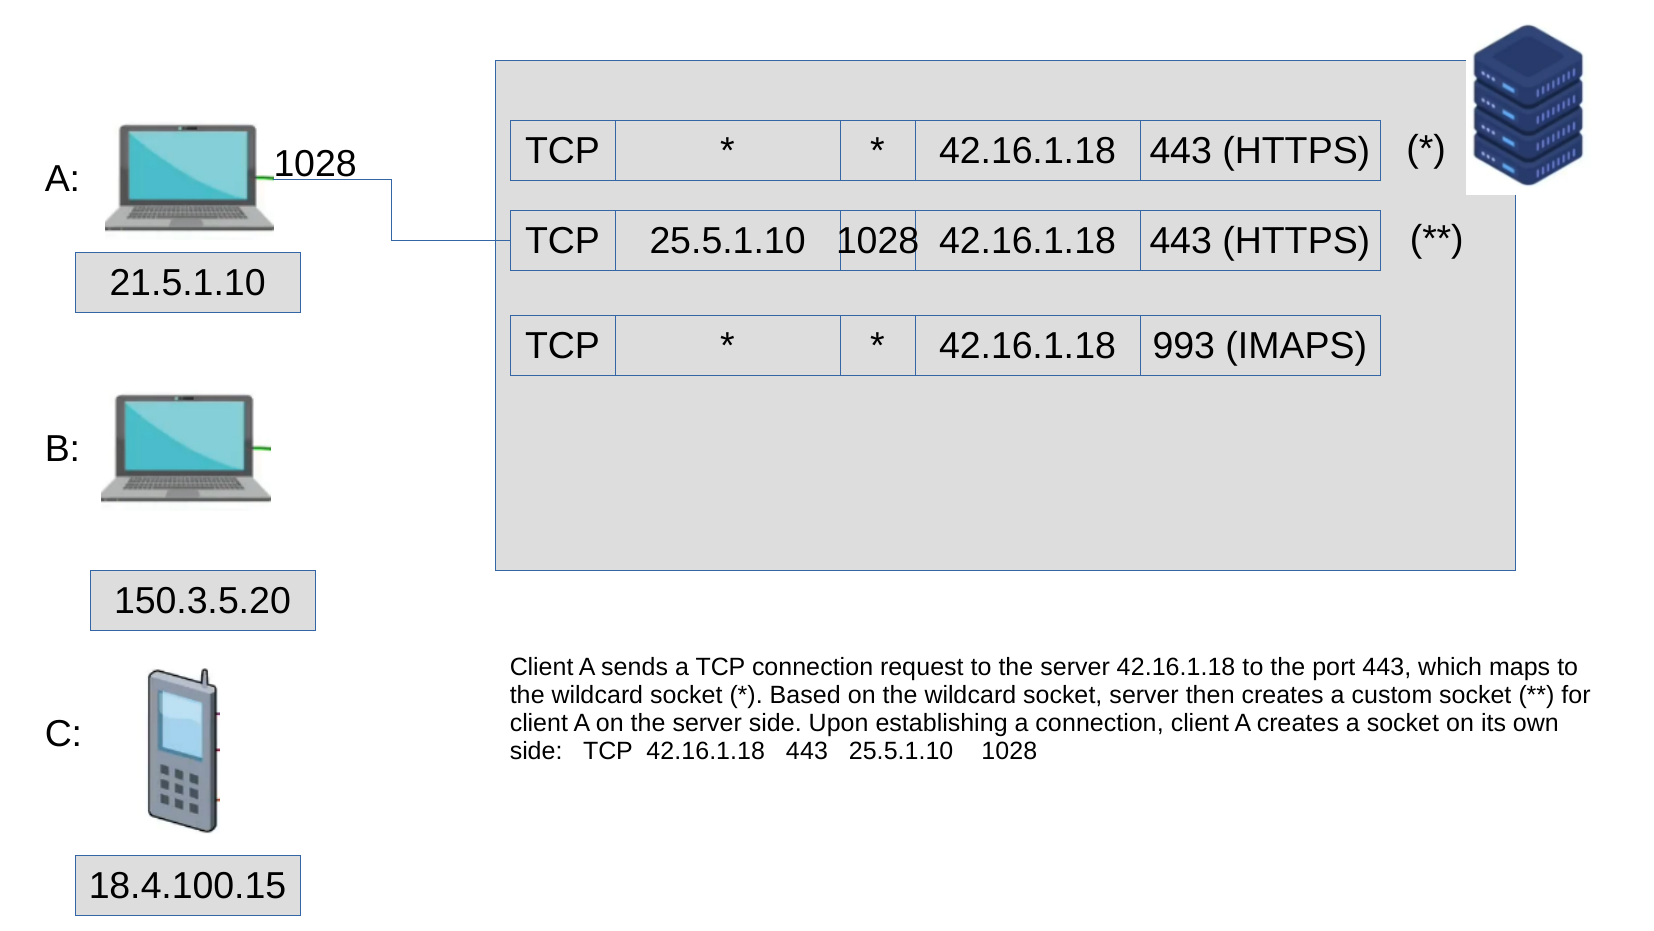

TCP
*
*
42.16.1.18
443 (HTTPS)
(*)
1028
A:
TCP
25.5.1.10
1028
42.16.1.18
443 (HTTPS)
(**)
21.5.1.10
TCP
*
*
42.16.1.18
993 (IMAPS)
B:
150.3.5.20
Client A sends a TCP connection request to the server 42.16.1.18 to the port 443, which maps to the wildcard socket (*). Based on the wildcard socket, server then creates a custom socket (**) for client A on the server side. Upon establishing a connection, client A creates a socket on its own side: TCP 42.16.1.18 443 25.5.1.10 1028
C:
18.4.100.15